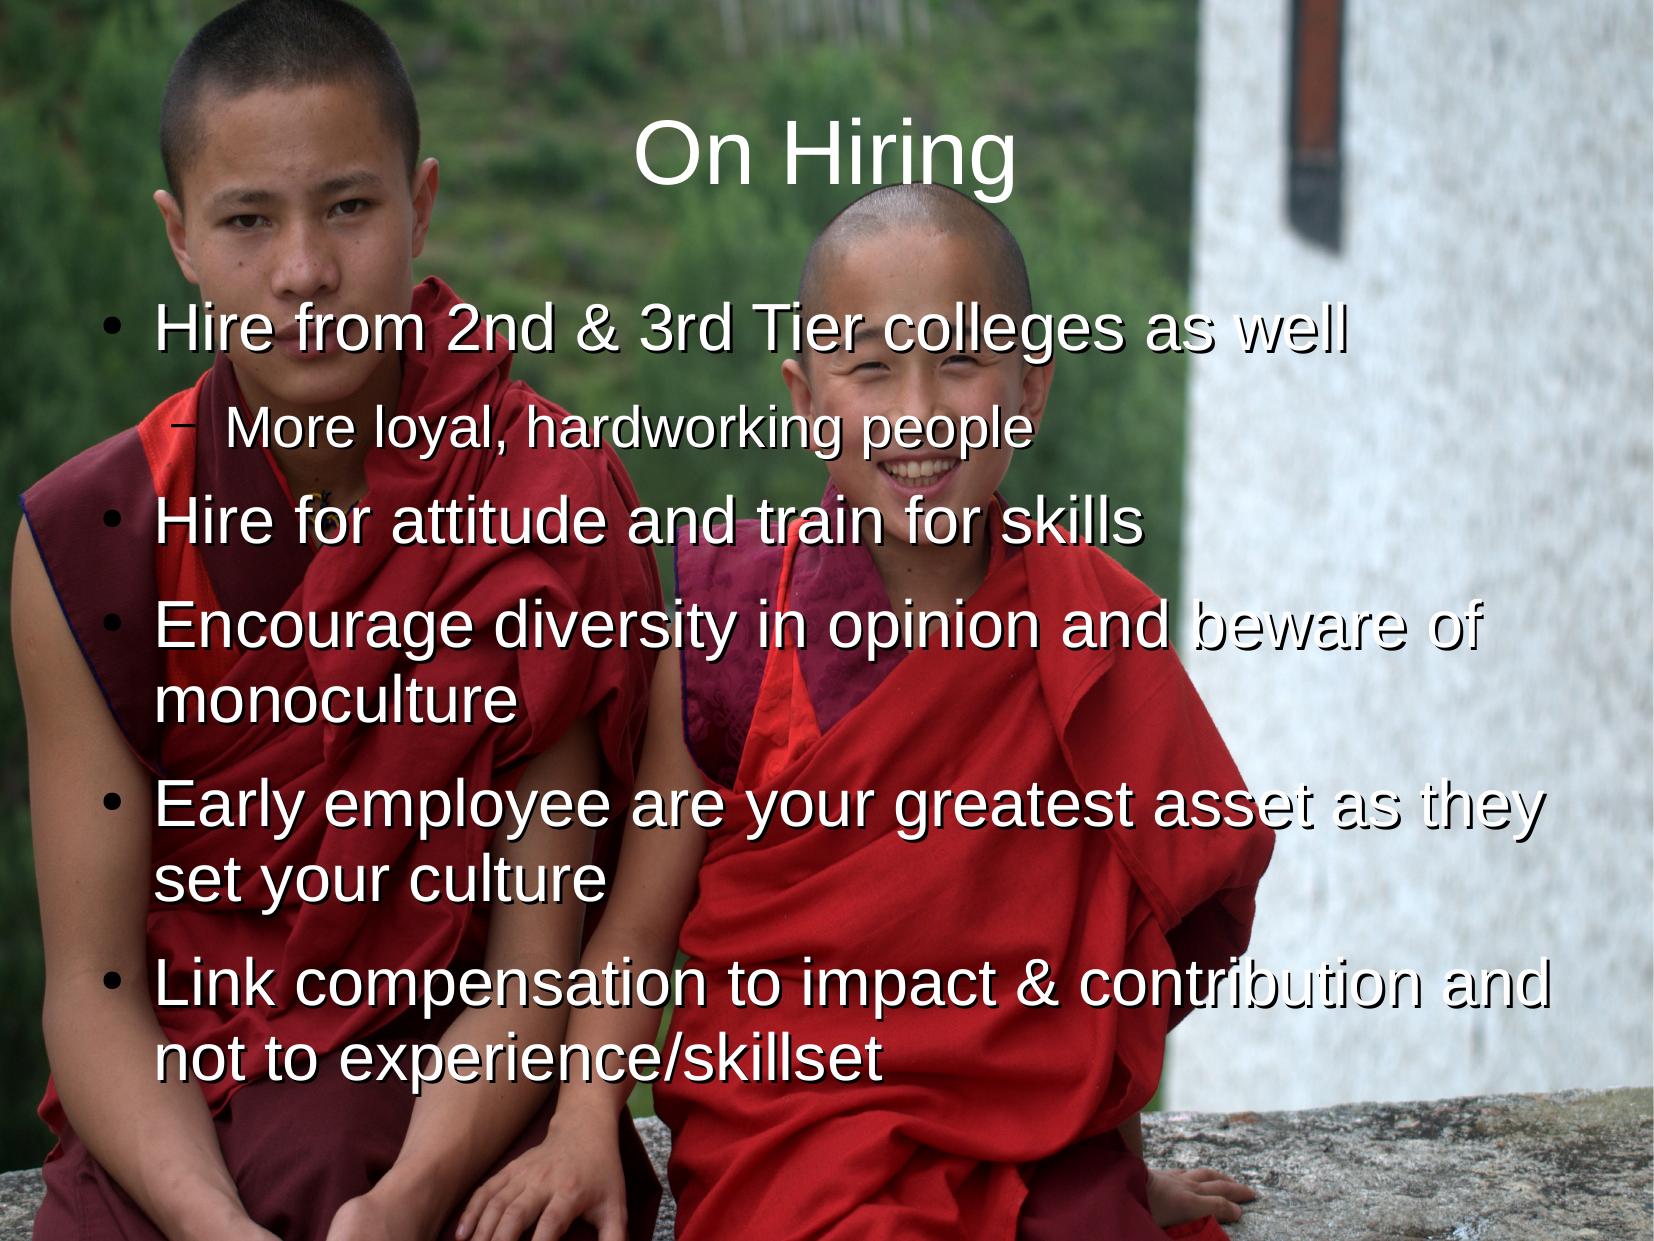

# On Hiring
Hire from 2nd & 3rd Tier colleges as well
More loyal, hardworking people
Hire for attitude and train for skills
Encourage diversity in opinion and beware of monoculture
Early employee are your greatest asset as they set your culture
Link compensation to impact & contribution and not to experience/skillset